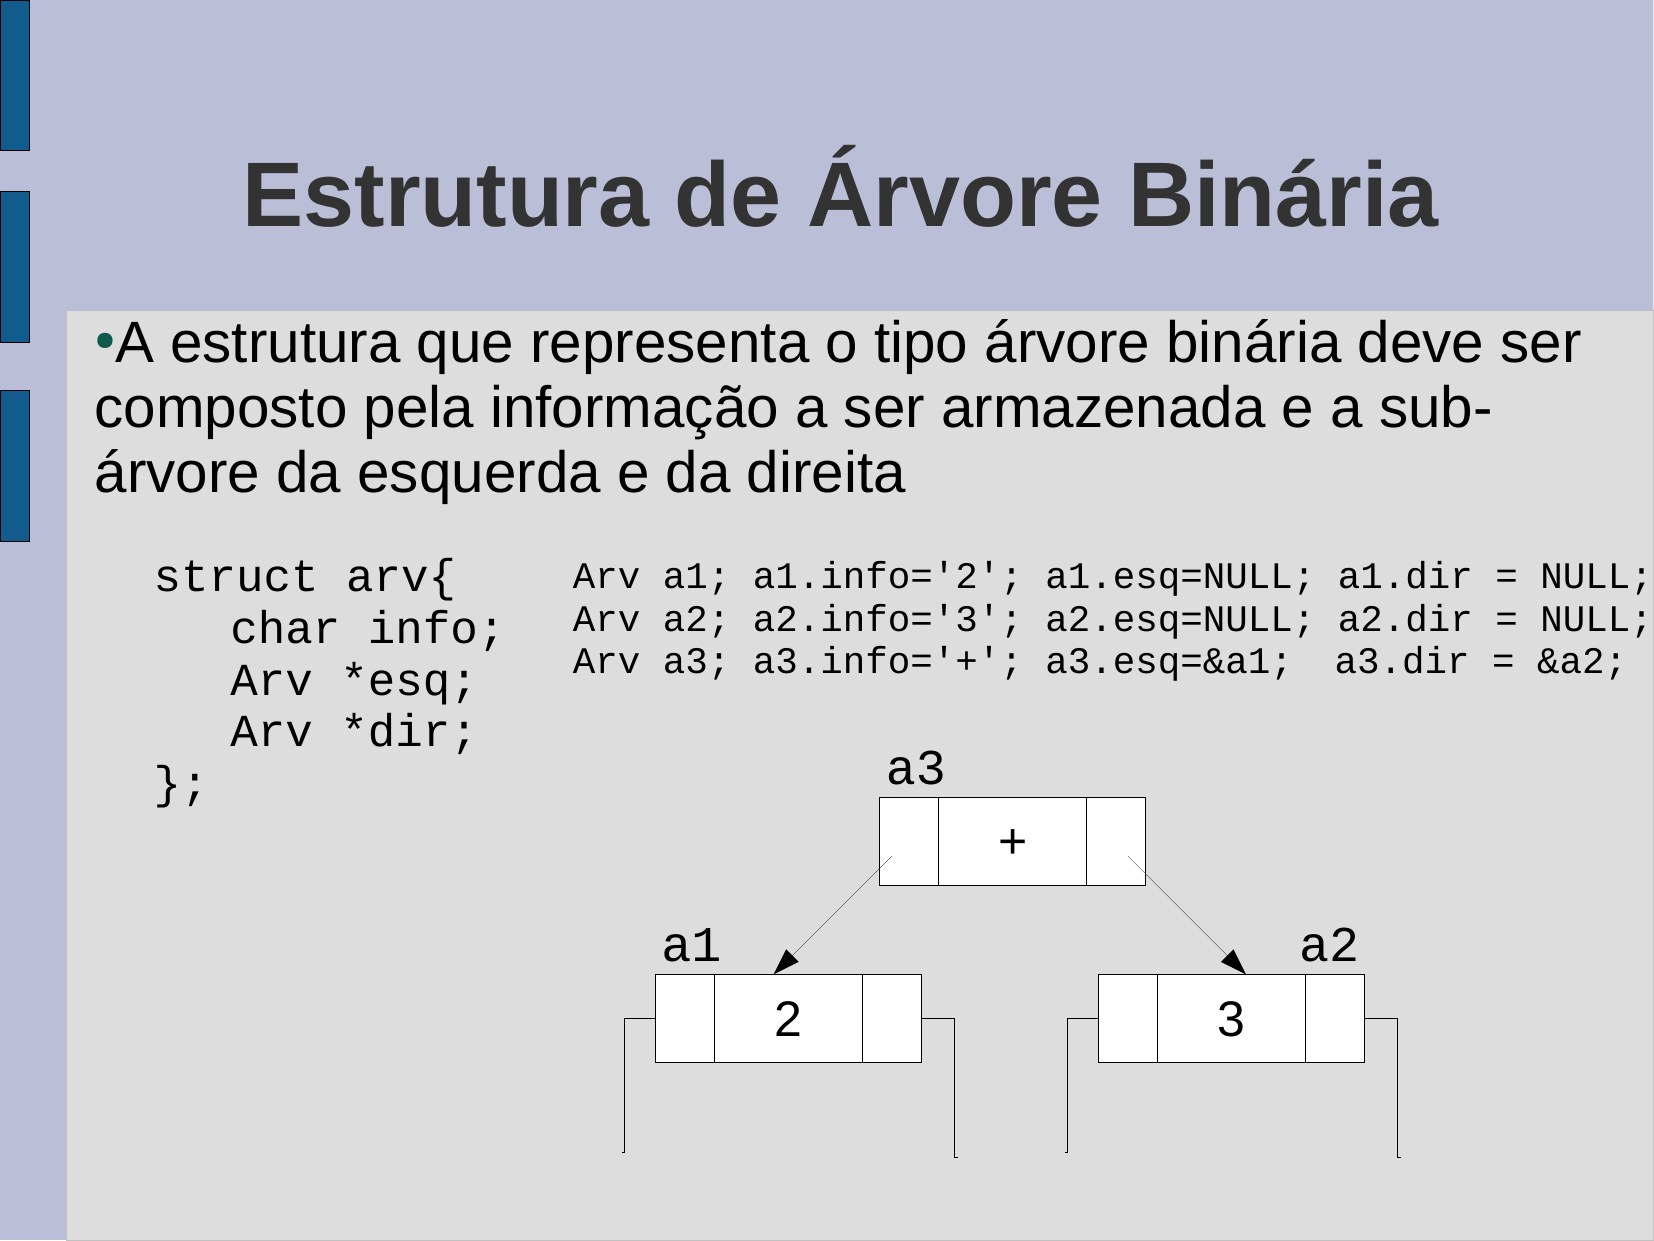

# Estrutura de Árvore Binária
A estrutura que representa o tipo árvore binária deve ser composto pela informação a ser armazenada e a sub-árvore da esquerda e da direita
struct arv{
char info;
Arv *esq;
Arv *dir;
};
Arv a1; a1.info='2'; a1.esq=NULL; a1.dir = NULL;
Arv a2; a2.info='3'; a2.esq=NULL; a2.dir = NULL;
Arv a3; a3.info='+'; a3.esq=&a1; 	a3.dir = &a2;
a3
+
a1
2
a2
3